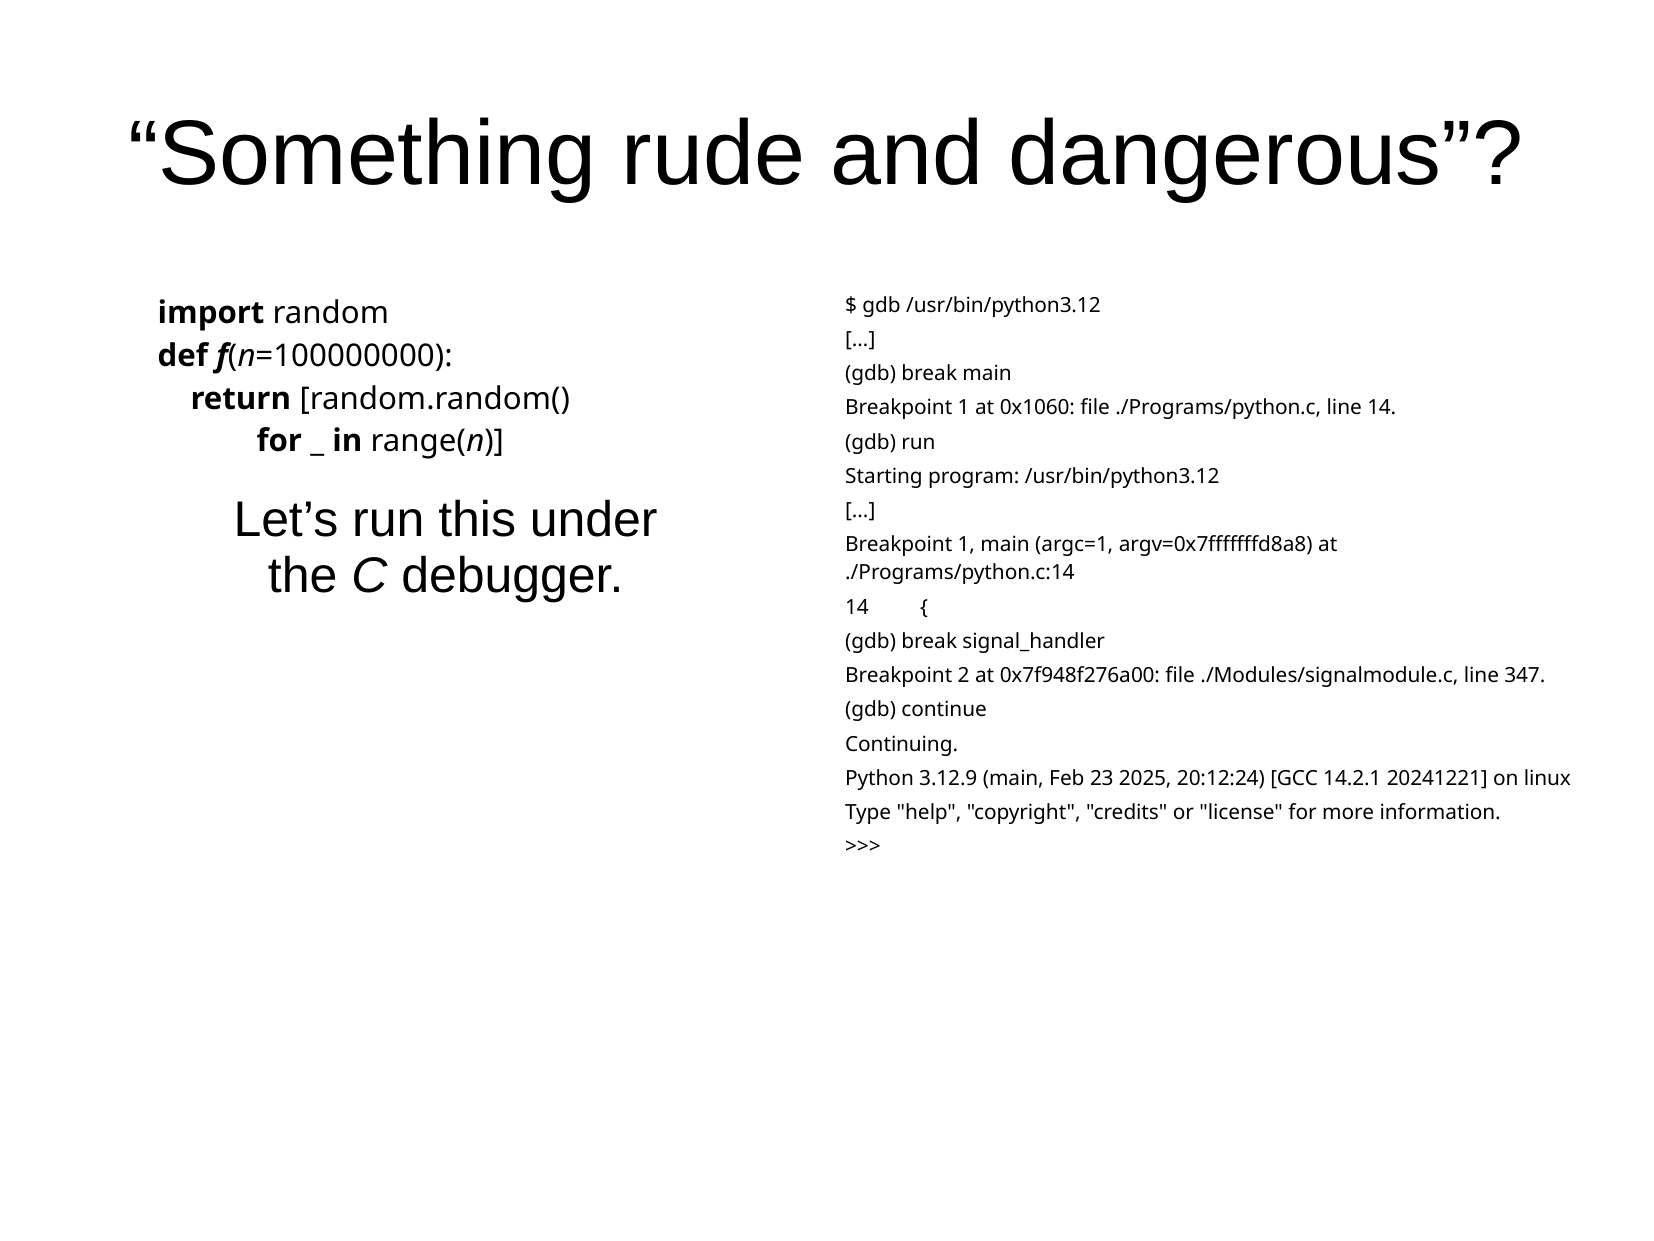

# “Something rude and dangerous”?
import random
def f(n=100000000):
 return [random.random()
 for _ in range(n)]
Let’s run this under
the C debugger.
$ gdb /usr/bin/python3.12
[…]
(gdb) break main
Breakpoint 1 at 0x1060: file ./Programs/python.c, line 14.
(gdb) run
Starting program: /usr/bin/python3.12
[...]
Breakpoint 1, main (argc=1, argv=0x7fffffffd8a8) at ./Programs/python.c:14
14	{
(gdb) break signal_handler
Breakpoint 2 at 0x7f948f276a00: file ./Modules/signalmodule.c, line 347.
(gdb) continue
Continuing.
Python 3.12.9 (main, Feb 23 2025, 20:12:24) [GCC 14.2.1 20241221] on linux
Type "help", "copyright", "credits" or "license" for more information.
>>>